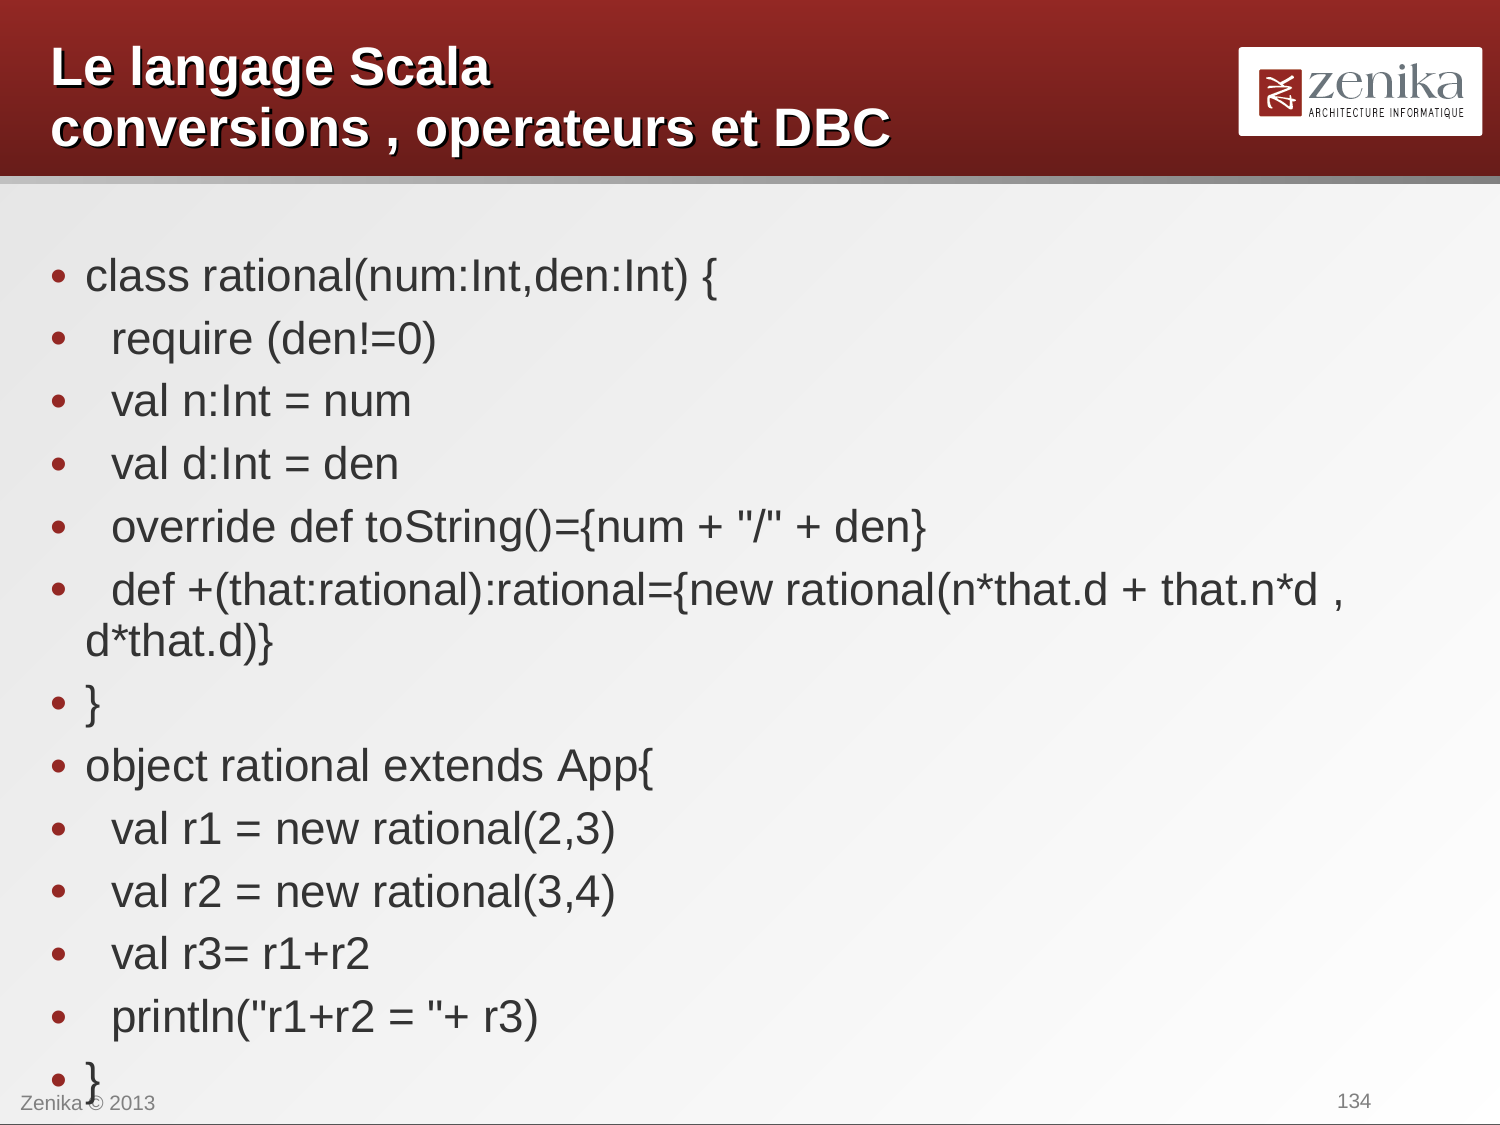

# Le langage Scala conversions , operateurs et DBC
class rational(num:Int,den:Int) {
 require (den!=0)
 val n:Int = num
 val d:Int = den
 override def toString()={num + "/" + den}
 def +(that:rational):rational={new rational(n*that.d + that.n*d , d*that.d)}
}
object rational extends App{
 val r1 = new rational(2,3)
 val r2 = new rational(3,4)
 val r3= r1+r2
 println("r1+r2 = "+ r3)
}